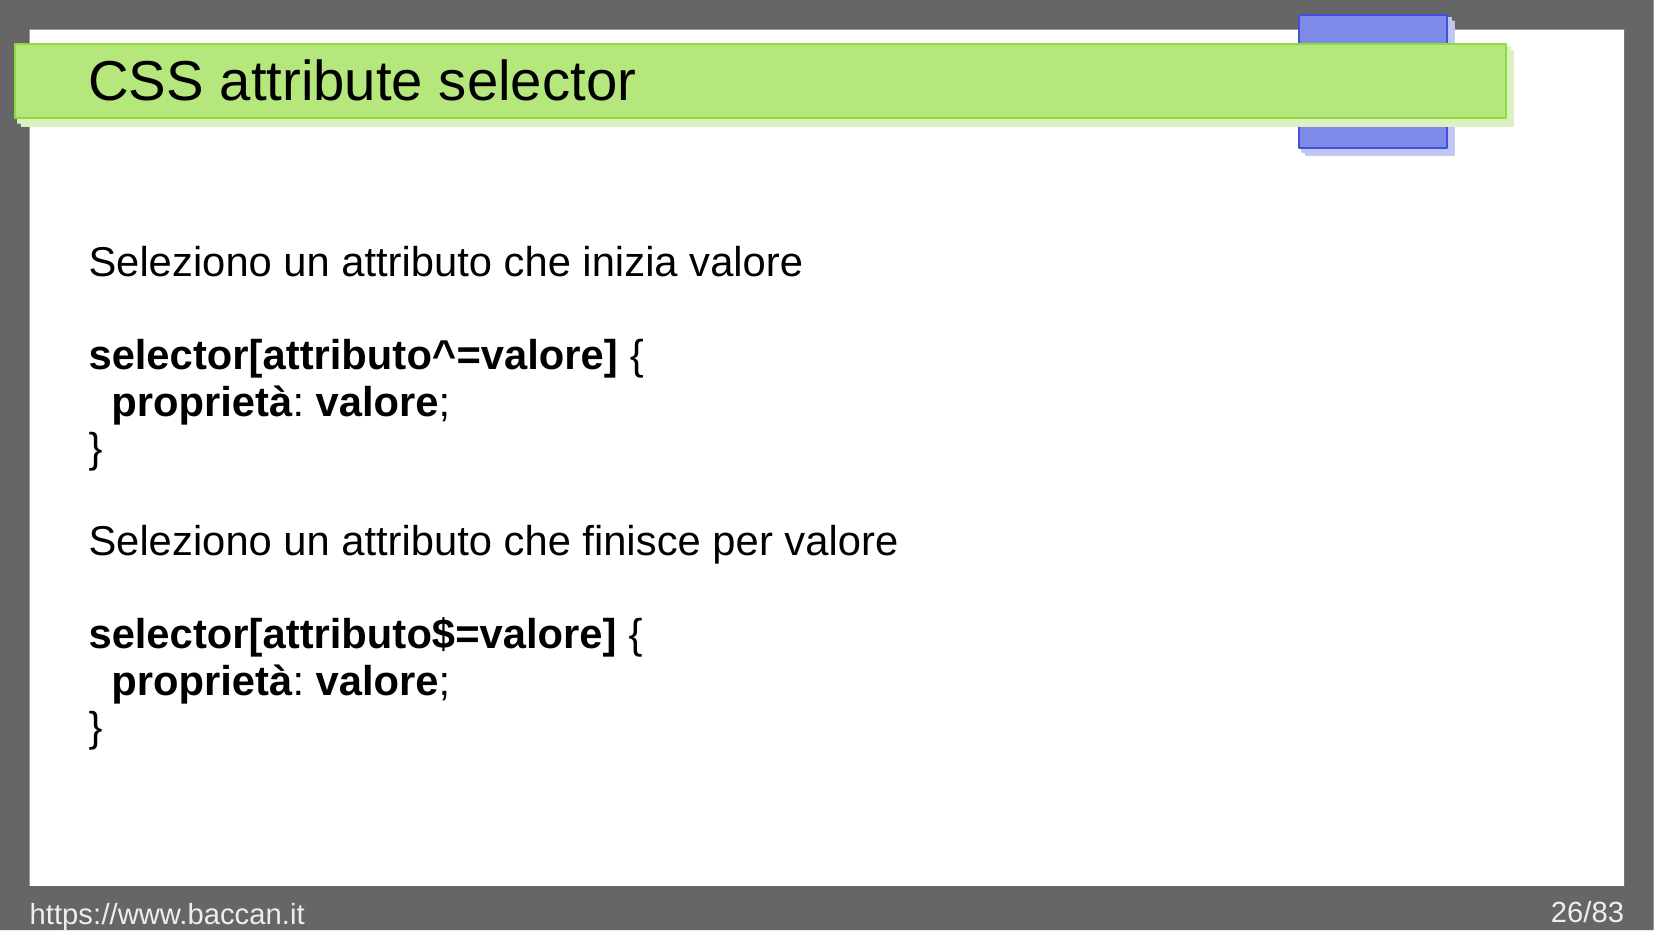

# CSS attribute selector
Seleziono un attributo che inizia valore
selector[attributo^=valore] {
 proprietà: valore;
}
Seleziono un attributo che finisce per valore
selector[attributo$=valore] {
 proprietà: valore;
}
26
https://www.baccan.it